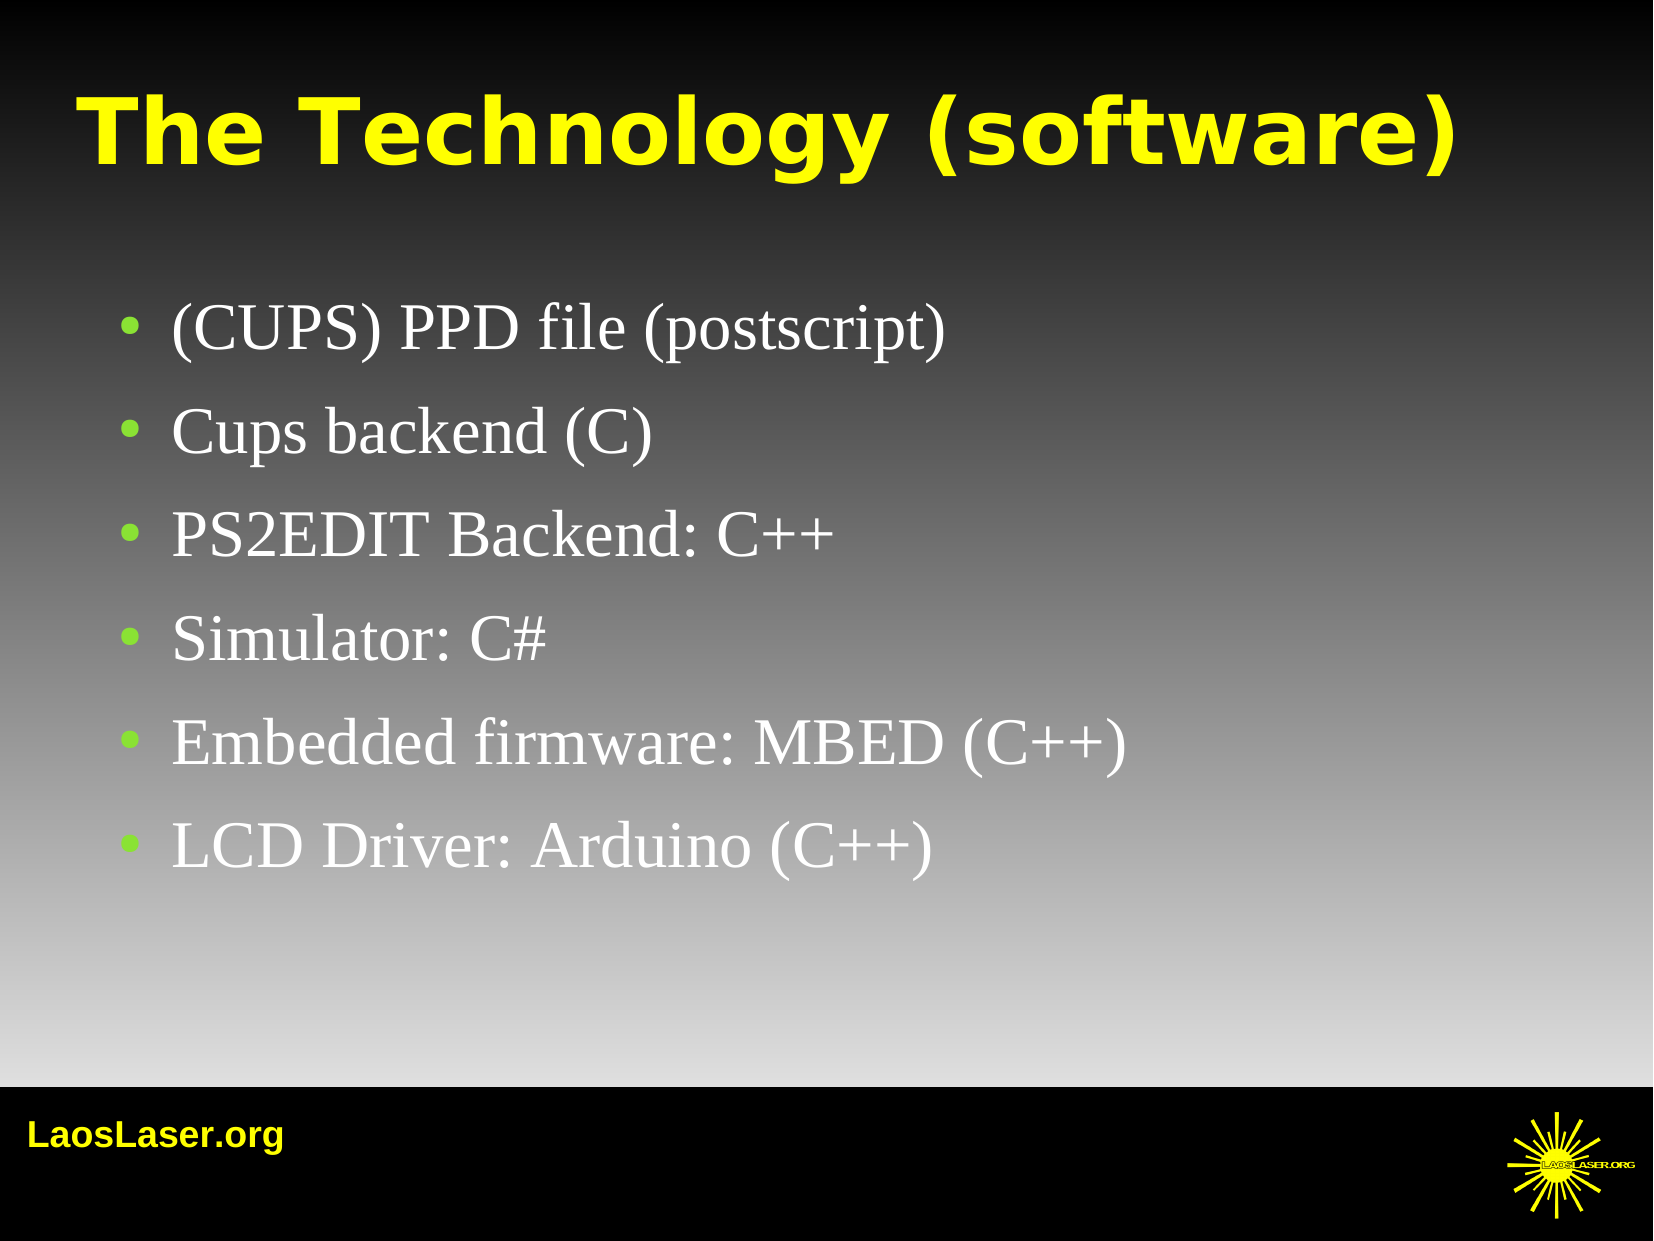

# The Technology (software)
(CUPS) PPD file (postscript)
Cups backend (C)
PS2EDIT Backend: C++
Simulator: C#
Embedded firmware: MBED (C++)
LCD Driver: Arduino (C++)